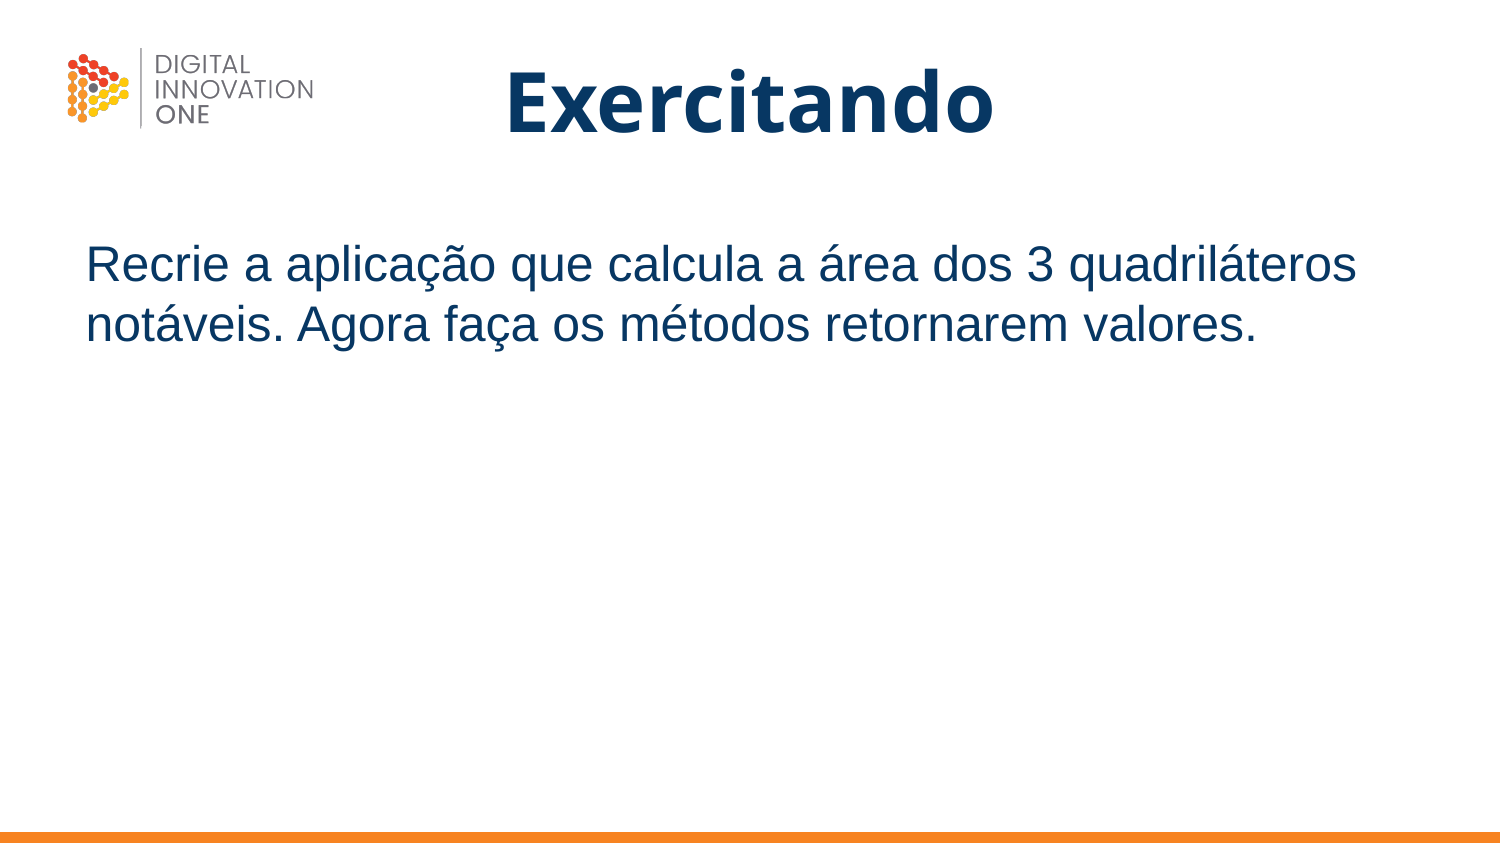

# Exercitando
Recrie a aplicação que calcula a área dos 3 quadriláteros notáveis. Agora faça os métodos retornarem valores.